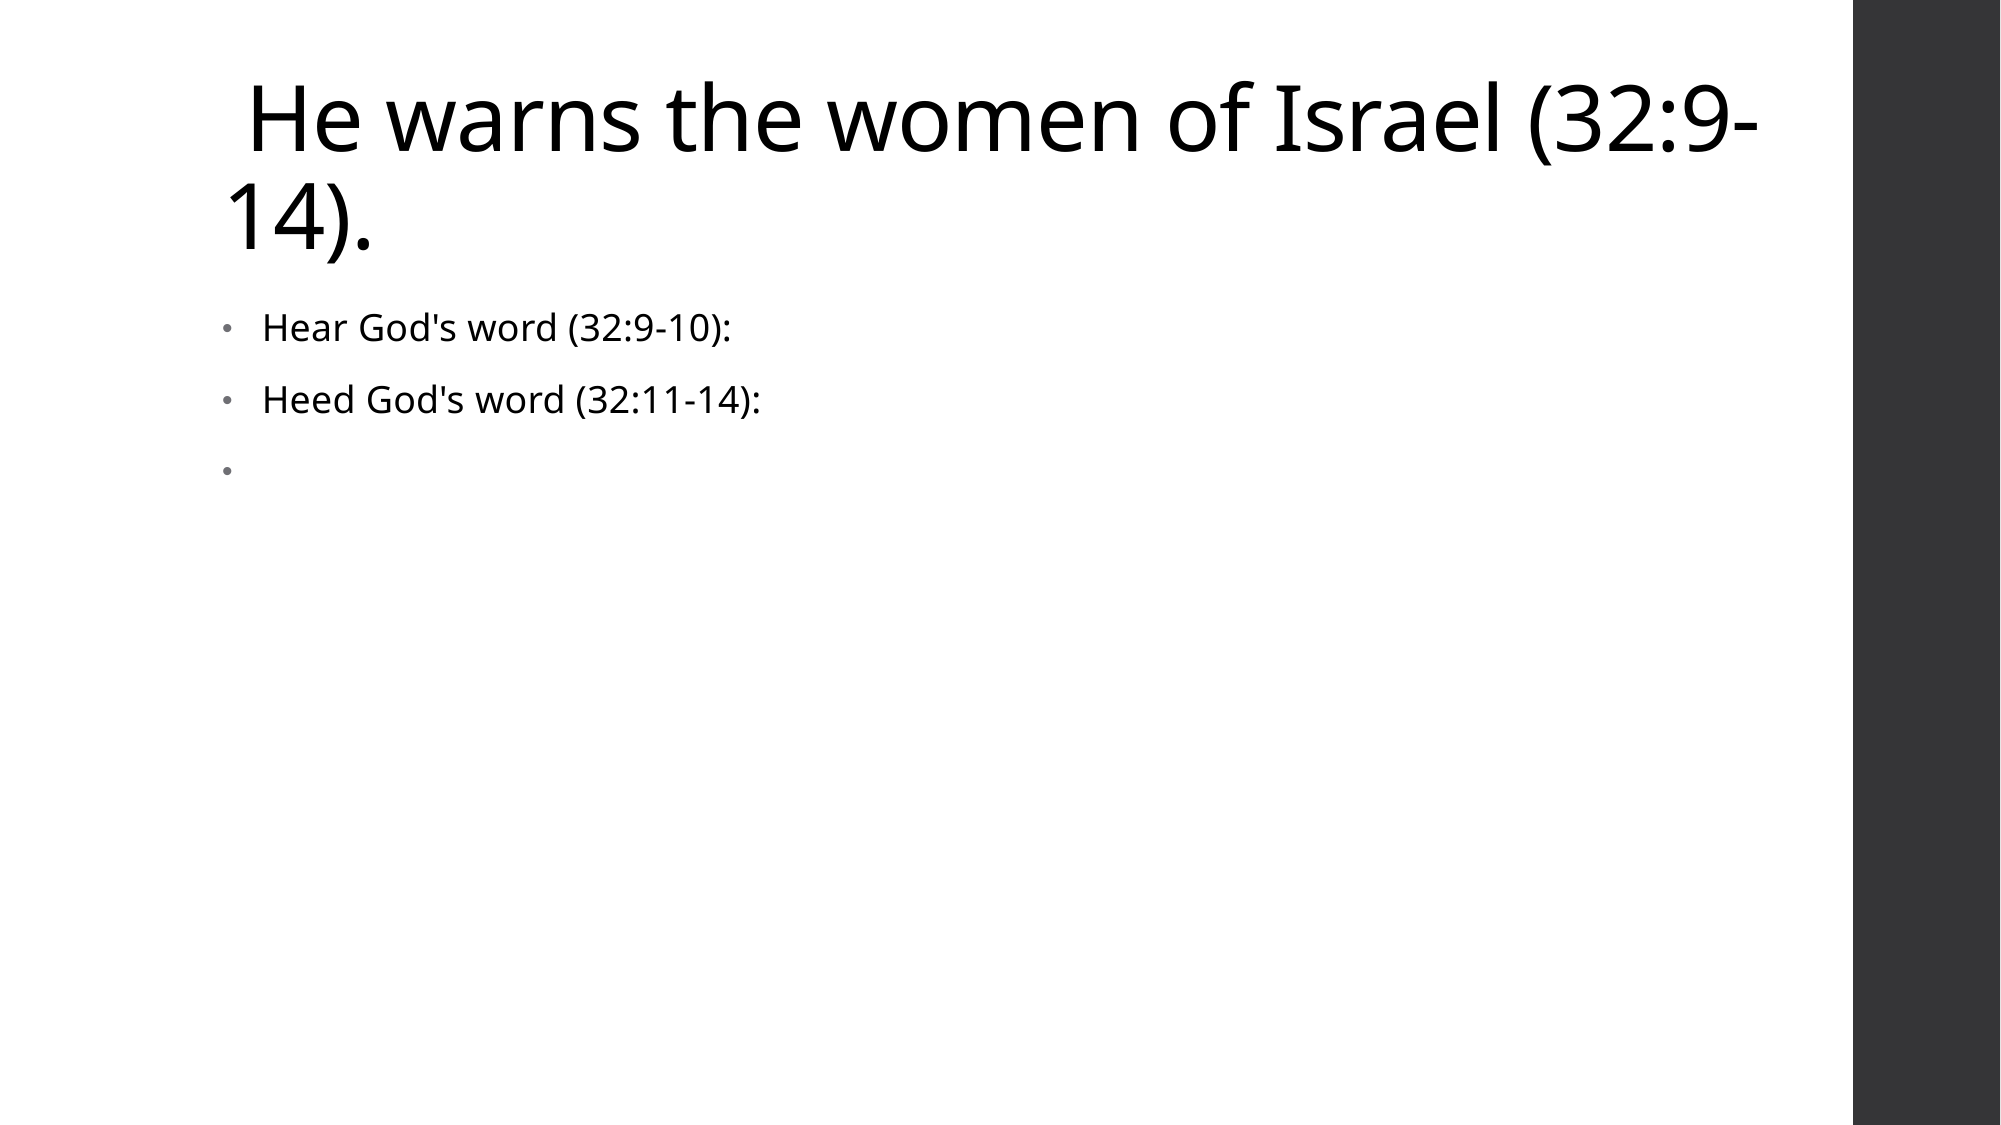

# He warns the women of Israel (32:9-14).
 Hear God's word (32:9-10):
 Heed God's word (32:11-14):